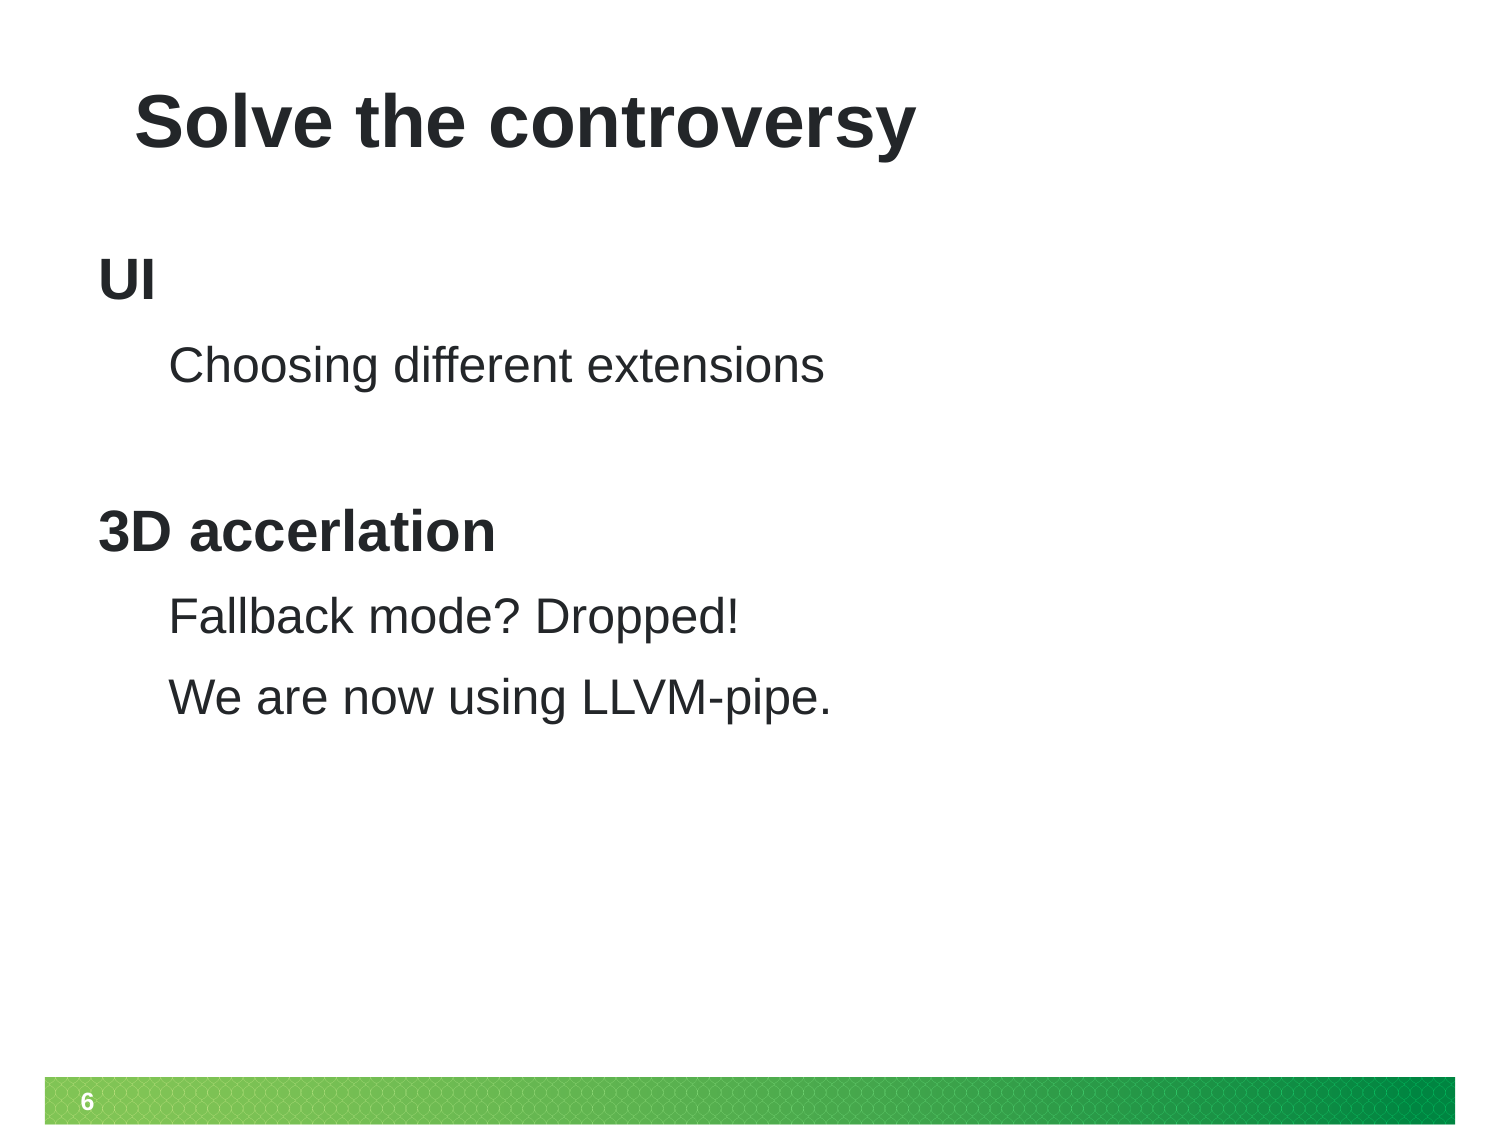

# Solve the controversy
UI
 Choosing different extensions
3D accerlation
 Fallback mode? Dropped!
 We are now using LLVM-pipe.